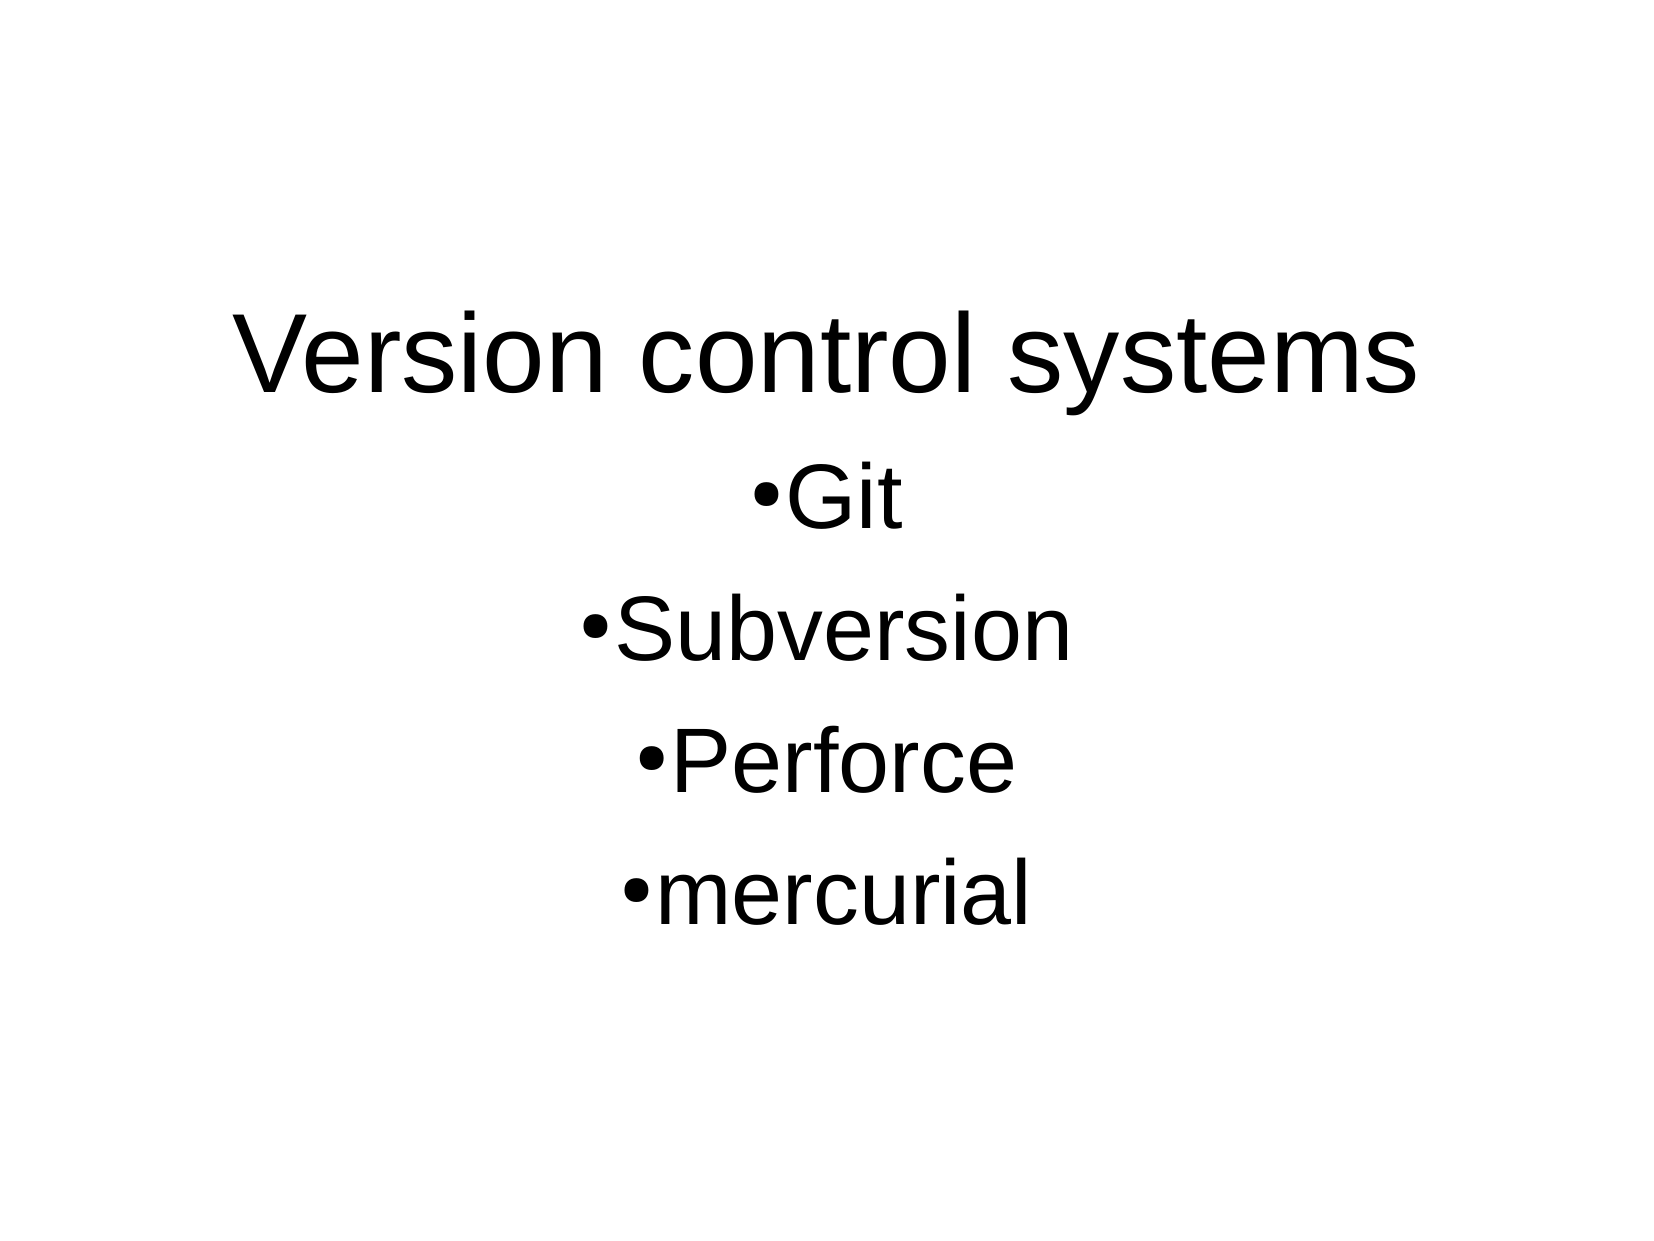

#
Version control systems
Git
Subversion
Perforce
mercurial